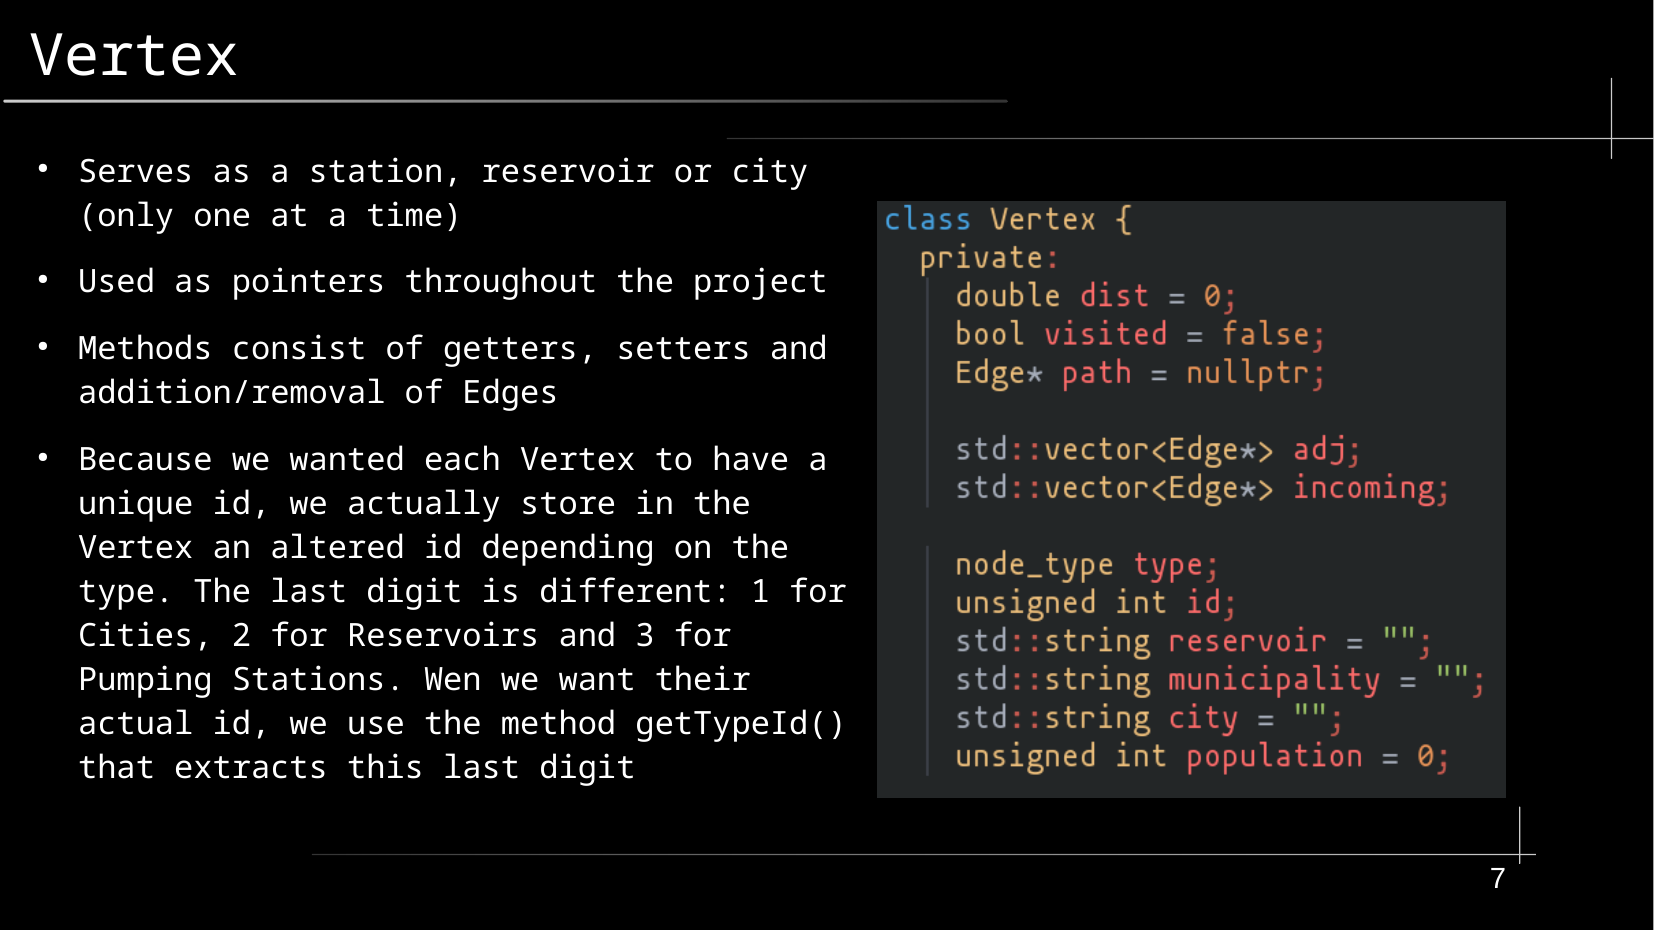

# Vertex
Serves as a station, reservoir or city (only one at a time)
Used as pointers throughout the project
Methods consist of getters, setters and addition/removal of Edges
Because we wanted each Vertex to have a unique id, we actually store in the Vertex an altered id depending on the type. The last digit is different: 1 for Cities, 2 for Reservoirs and 3 for Pumping Stations. Wen we want their actual id, we use the method getTypeId() that extracts this last digit
7